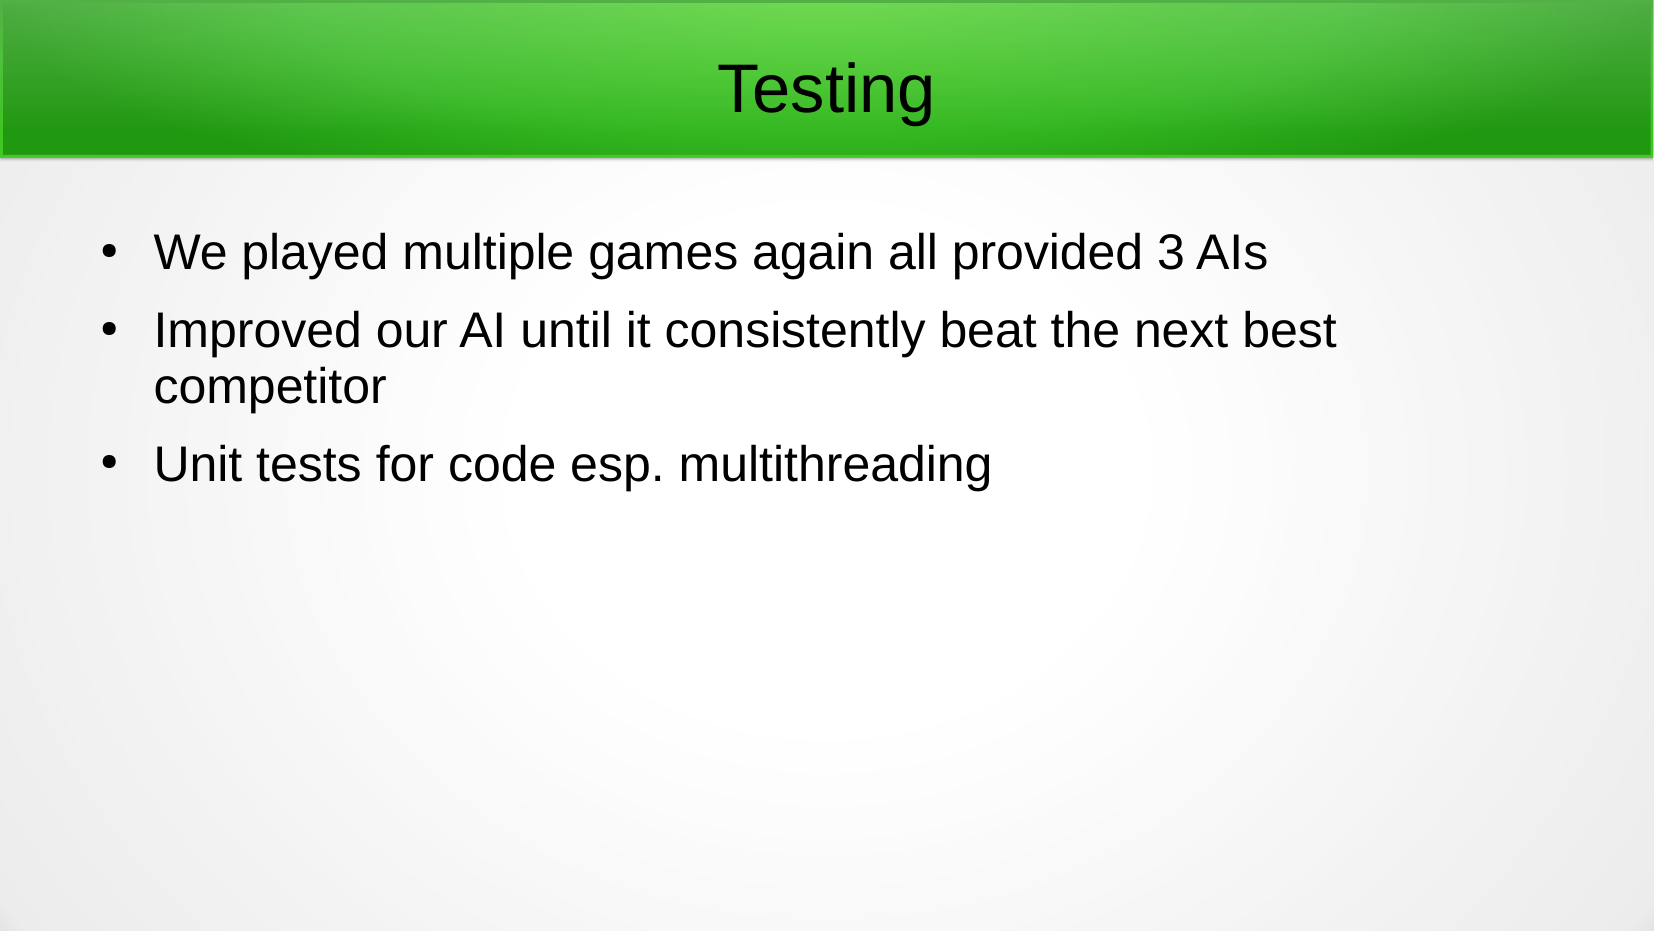

# Testing
We played multiple games again all provided 3 AIs
Improved our AI until it consistently beat the next best competitor
Unit tests for code esp. multithreading